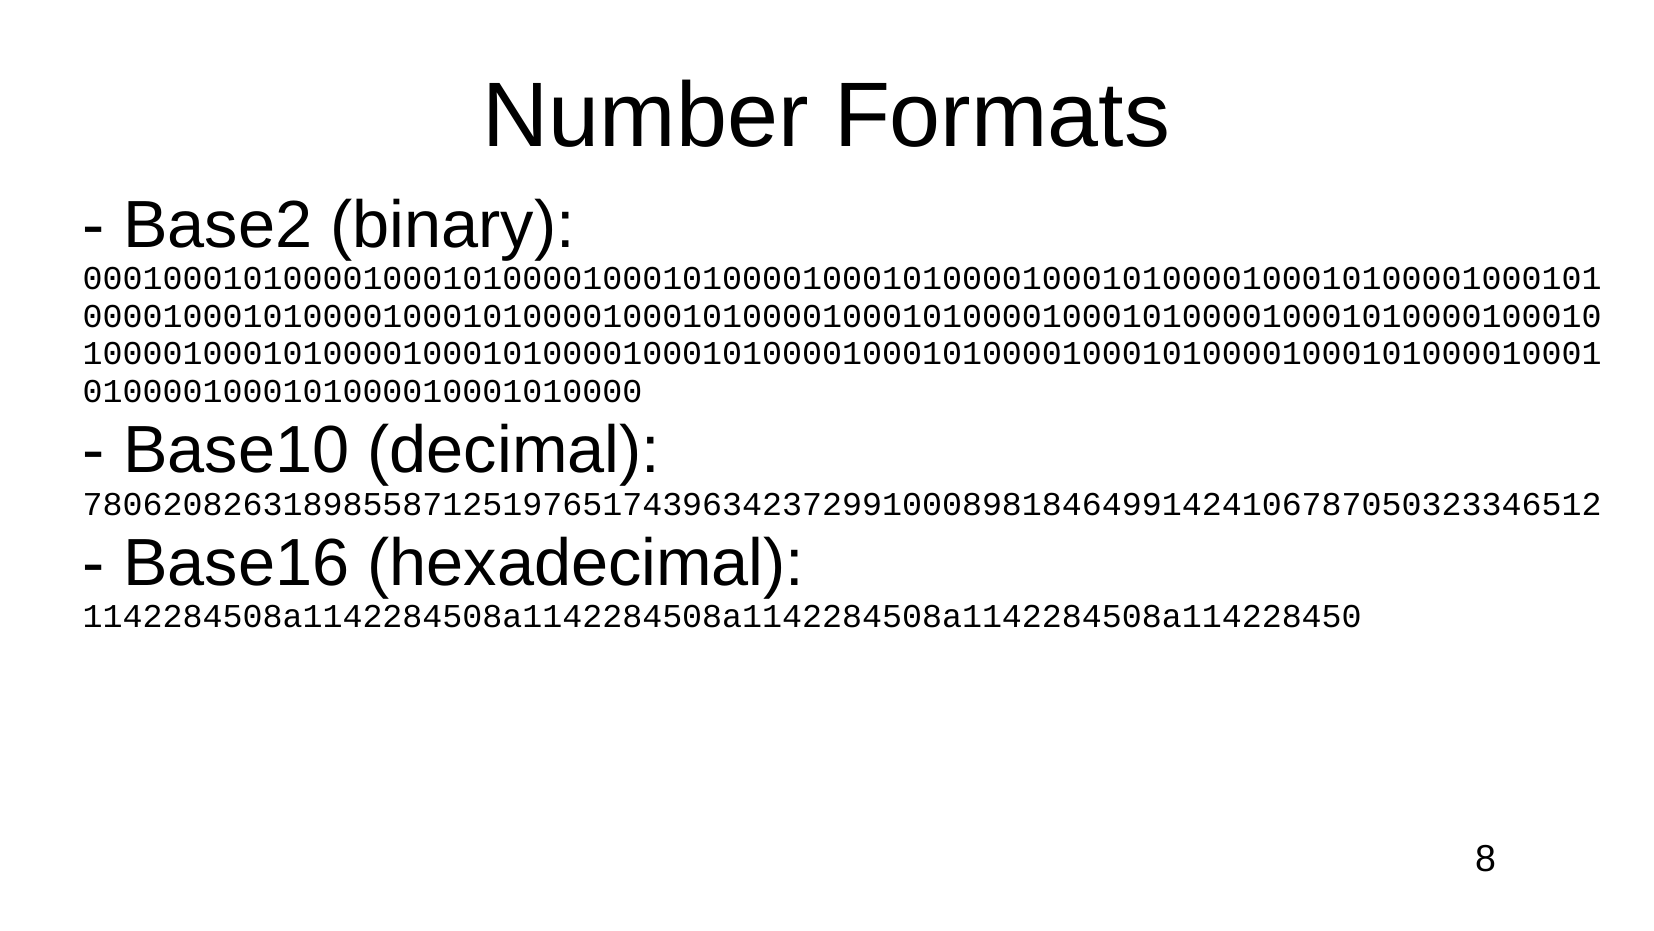

# Number Formats
- Base2 (binary): 0001000101000010001010000100010100001000101000010001010000100010100001000101000010001010000100010100001000101000010001010000100010100001000101000010001010000100010100001000101000010001010000100010100001000101000010001010000100010100001000101000010001010000
- Base10 (decimal): 7806208263189855871251976517439634237299100089818464991424106787050323346512
- Base16 (hexadecimal): 1142284508a1142284508a1142284508a1142284508a1142284508a114228450